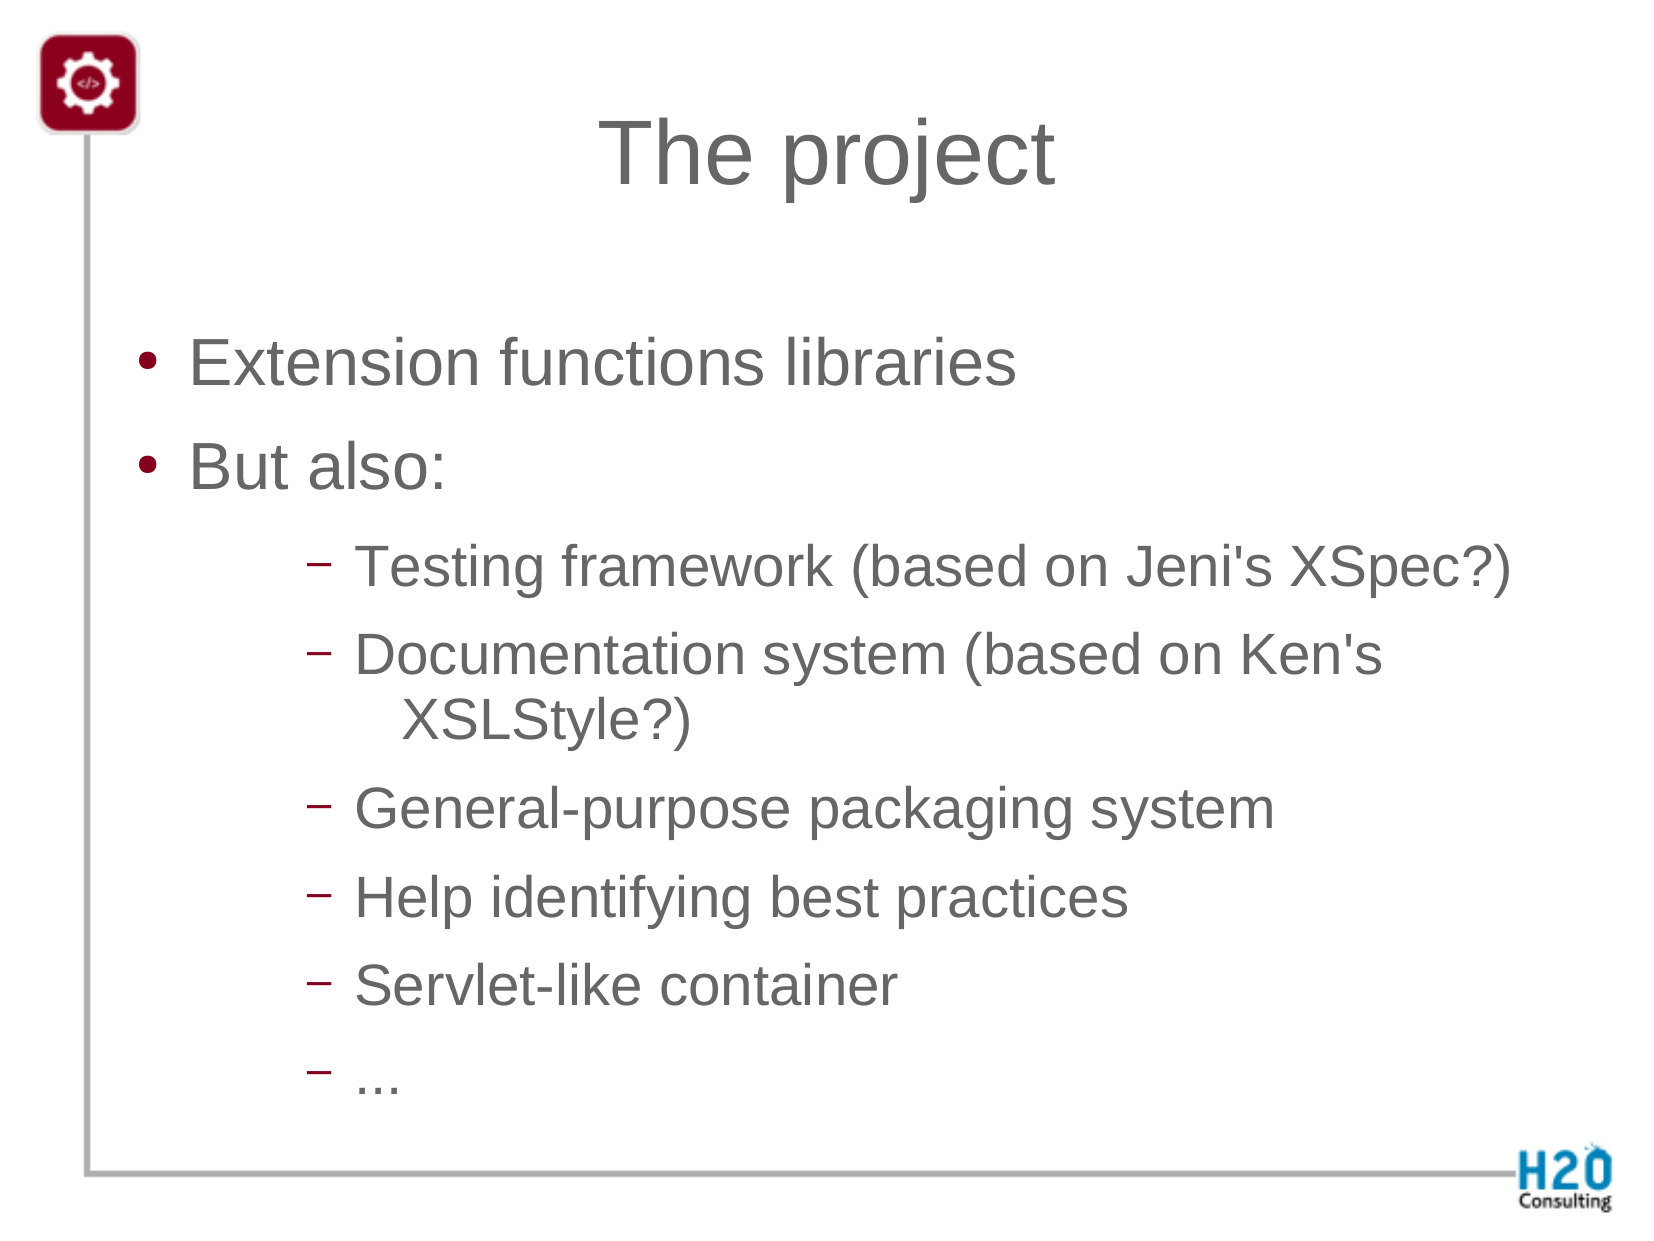

# The project
Extension functions libraries
But also:
Testing framework (based on Jeni's XSpec?)
Documentation system (based on Ken's XSLStyle?)
General-purpose packaging system
Help identifying best practices
Servlet-like container
...